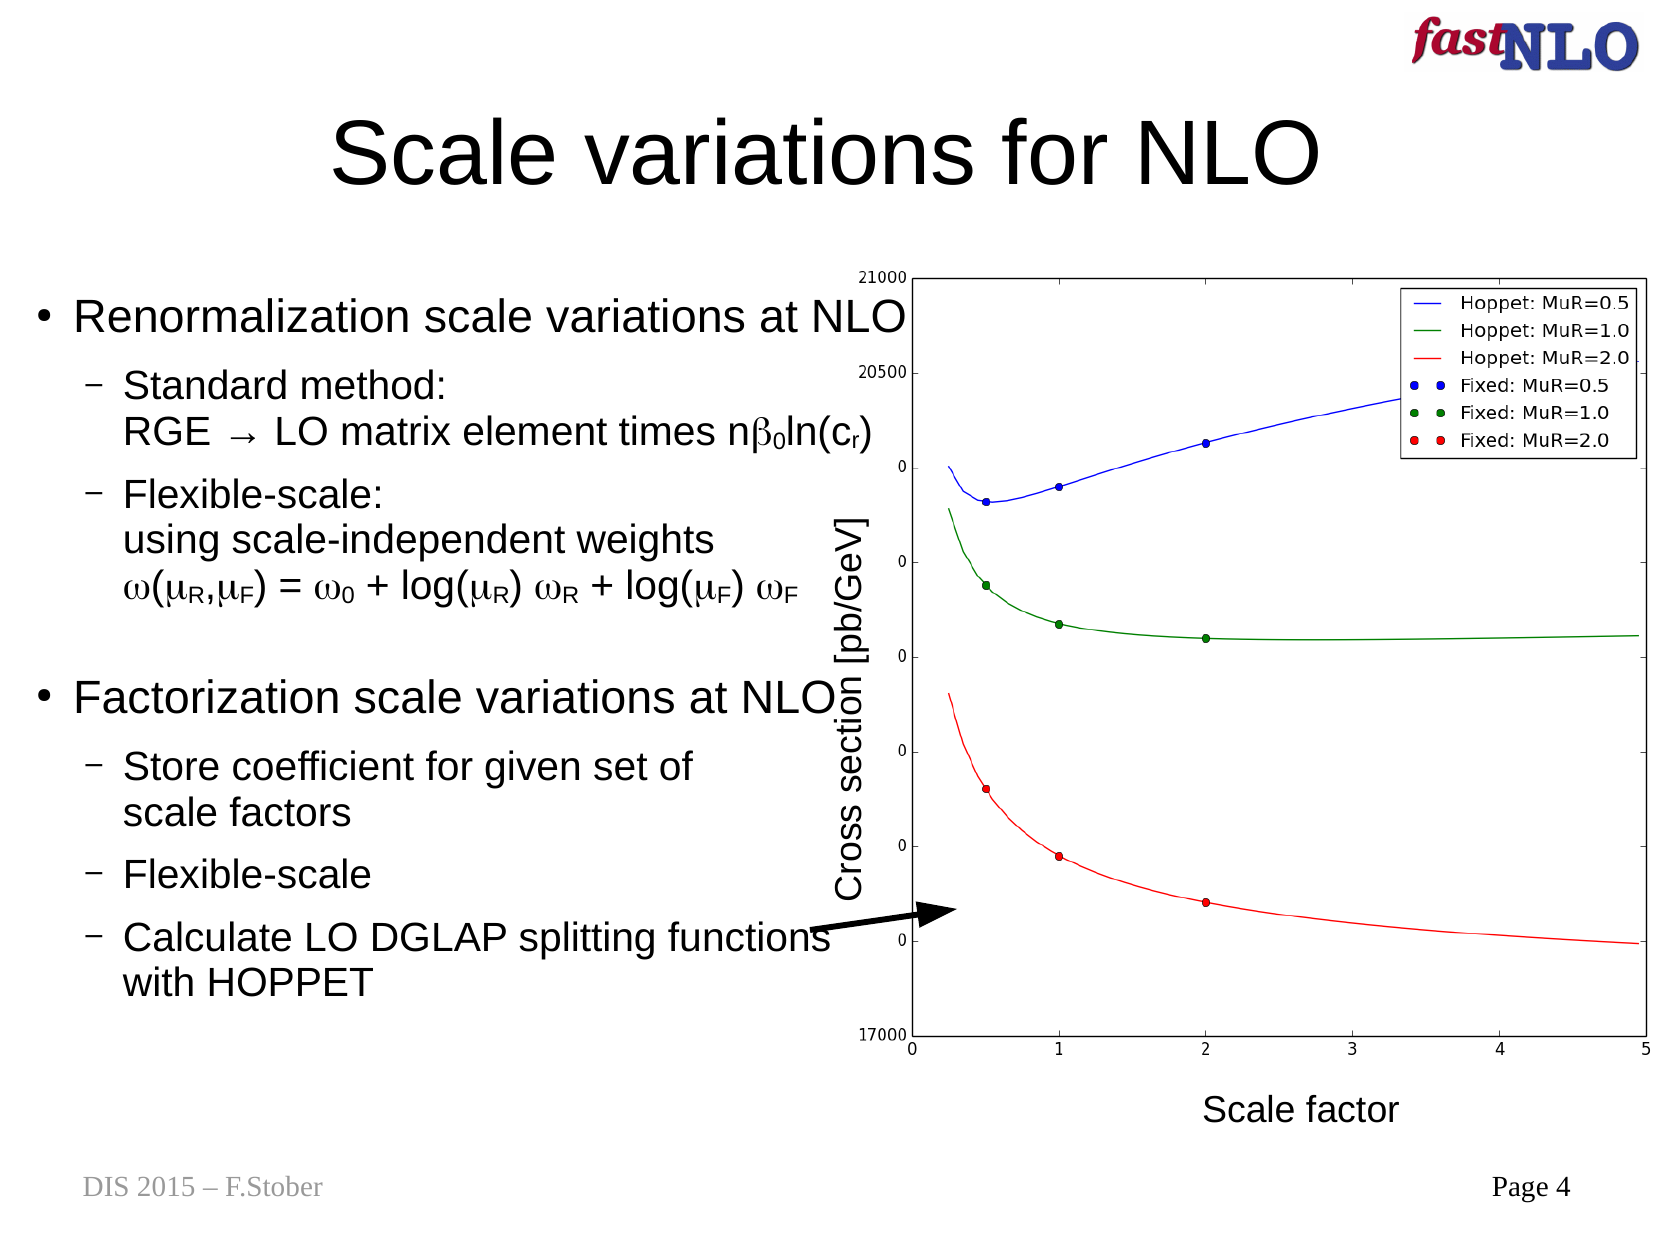

# Scale variations for NLO
Renormalization scale variations at NLO
Standard method:
RGE → LO matrix element times nb0ln(cr)
Flexible-scale:
using scale-independent weights
w(mR,mF) = w0 + log(mR) wR + log(mF) wF
Factorization scale variations at NLO
Store coefficient for given set of
scale factors
Flexible-scale
Calculate LO DGLAP splitting functions
with HOPPET
Cross section [pb/GeV]
Scale factor
4